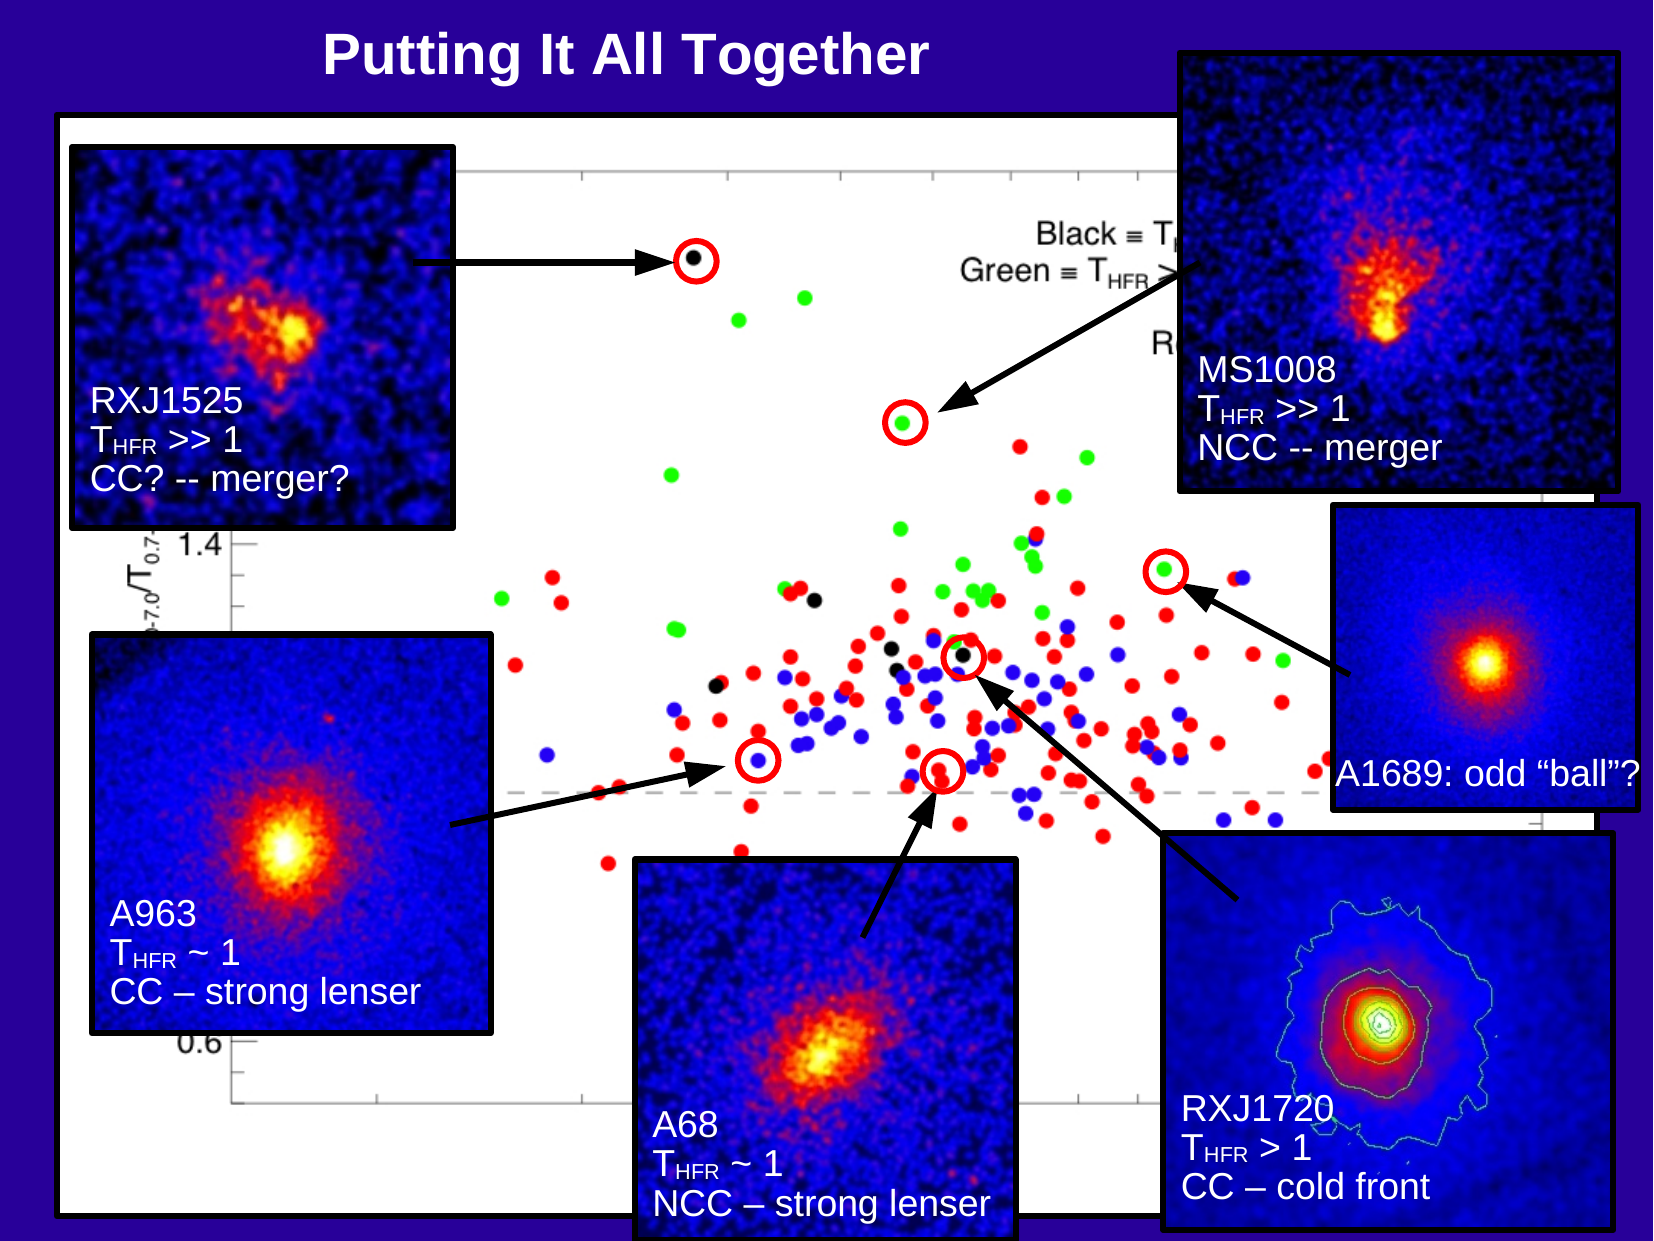

Putting It All Together
MS1008
THFR >> 1
NCC -- merger
RXJ1525
THFR >> 1
CC? -- merger?
A1689: odd “ball”?
A963
THFR ~ 1
CC – strong lenser
RXJ1720
THFR > 1
CC – cold front
A68
THFR ~ 1
NCC – strong lenser